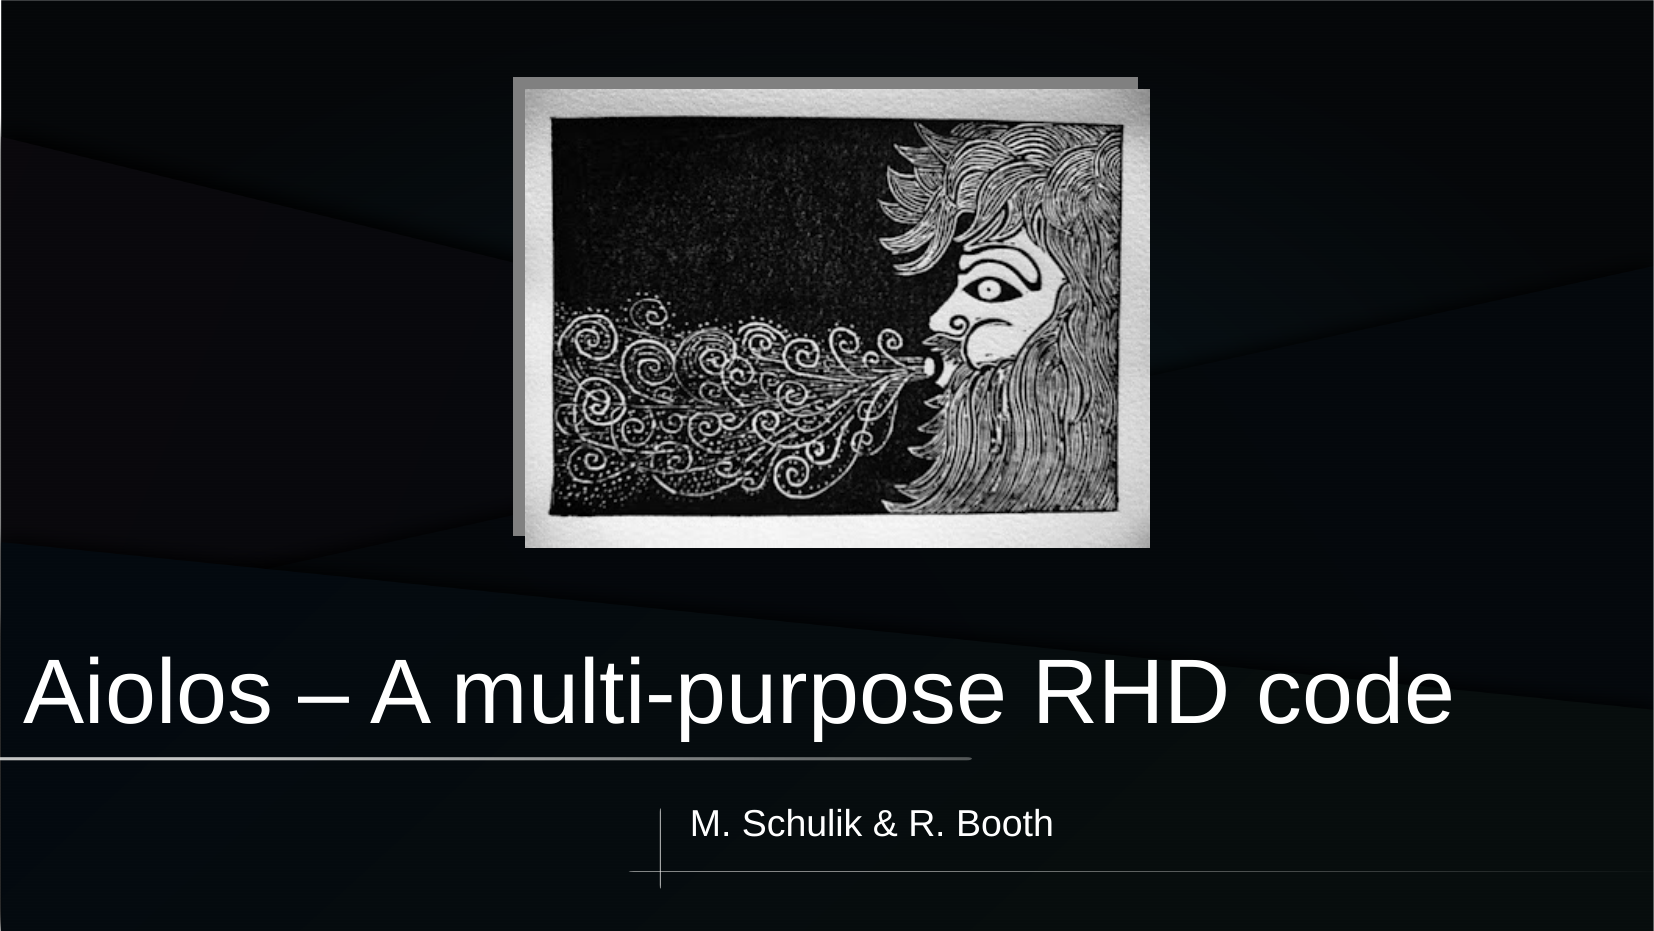

# Aiolos – A multi-purpose RHD code
M. Schulik & R. Booth